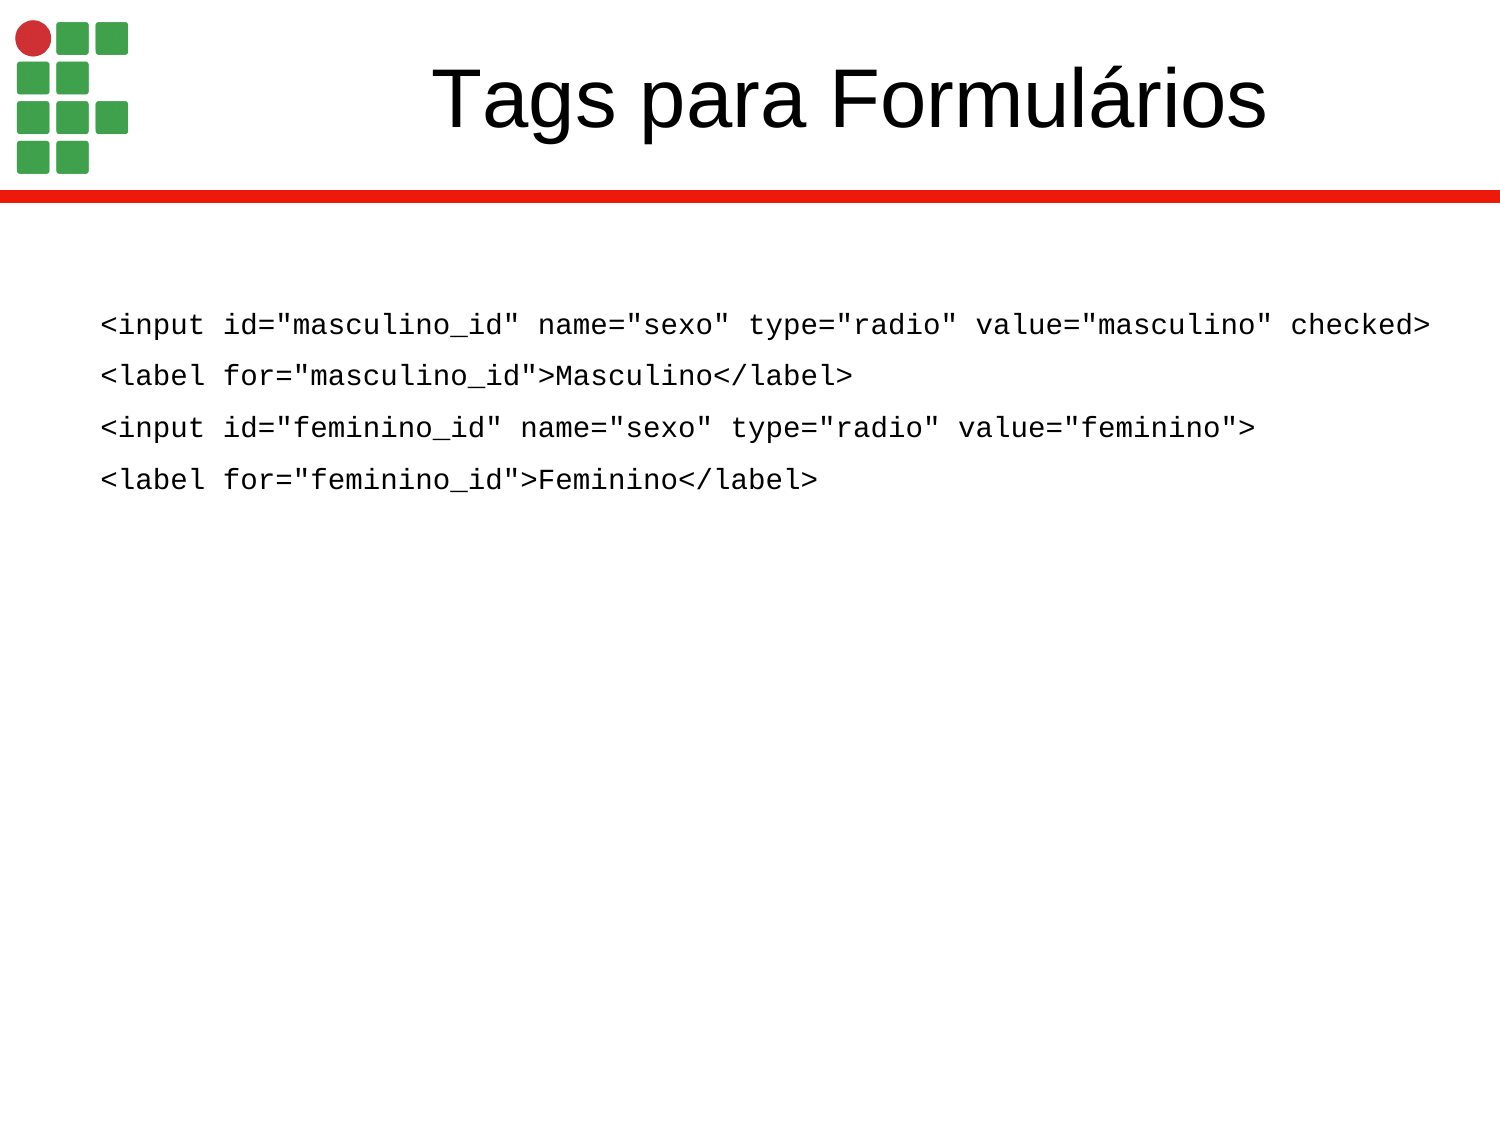

# Tags para Formulários
<input id="masculino_id" name="sexo" type="radio" value="masculino" checked>
<label for="masculino_id">Masculino</label>
<input id="feminino_id" name="sexo" type="radio" value="feminino">
<label for="feminino_id">Feminino</label>